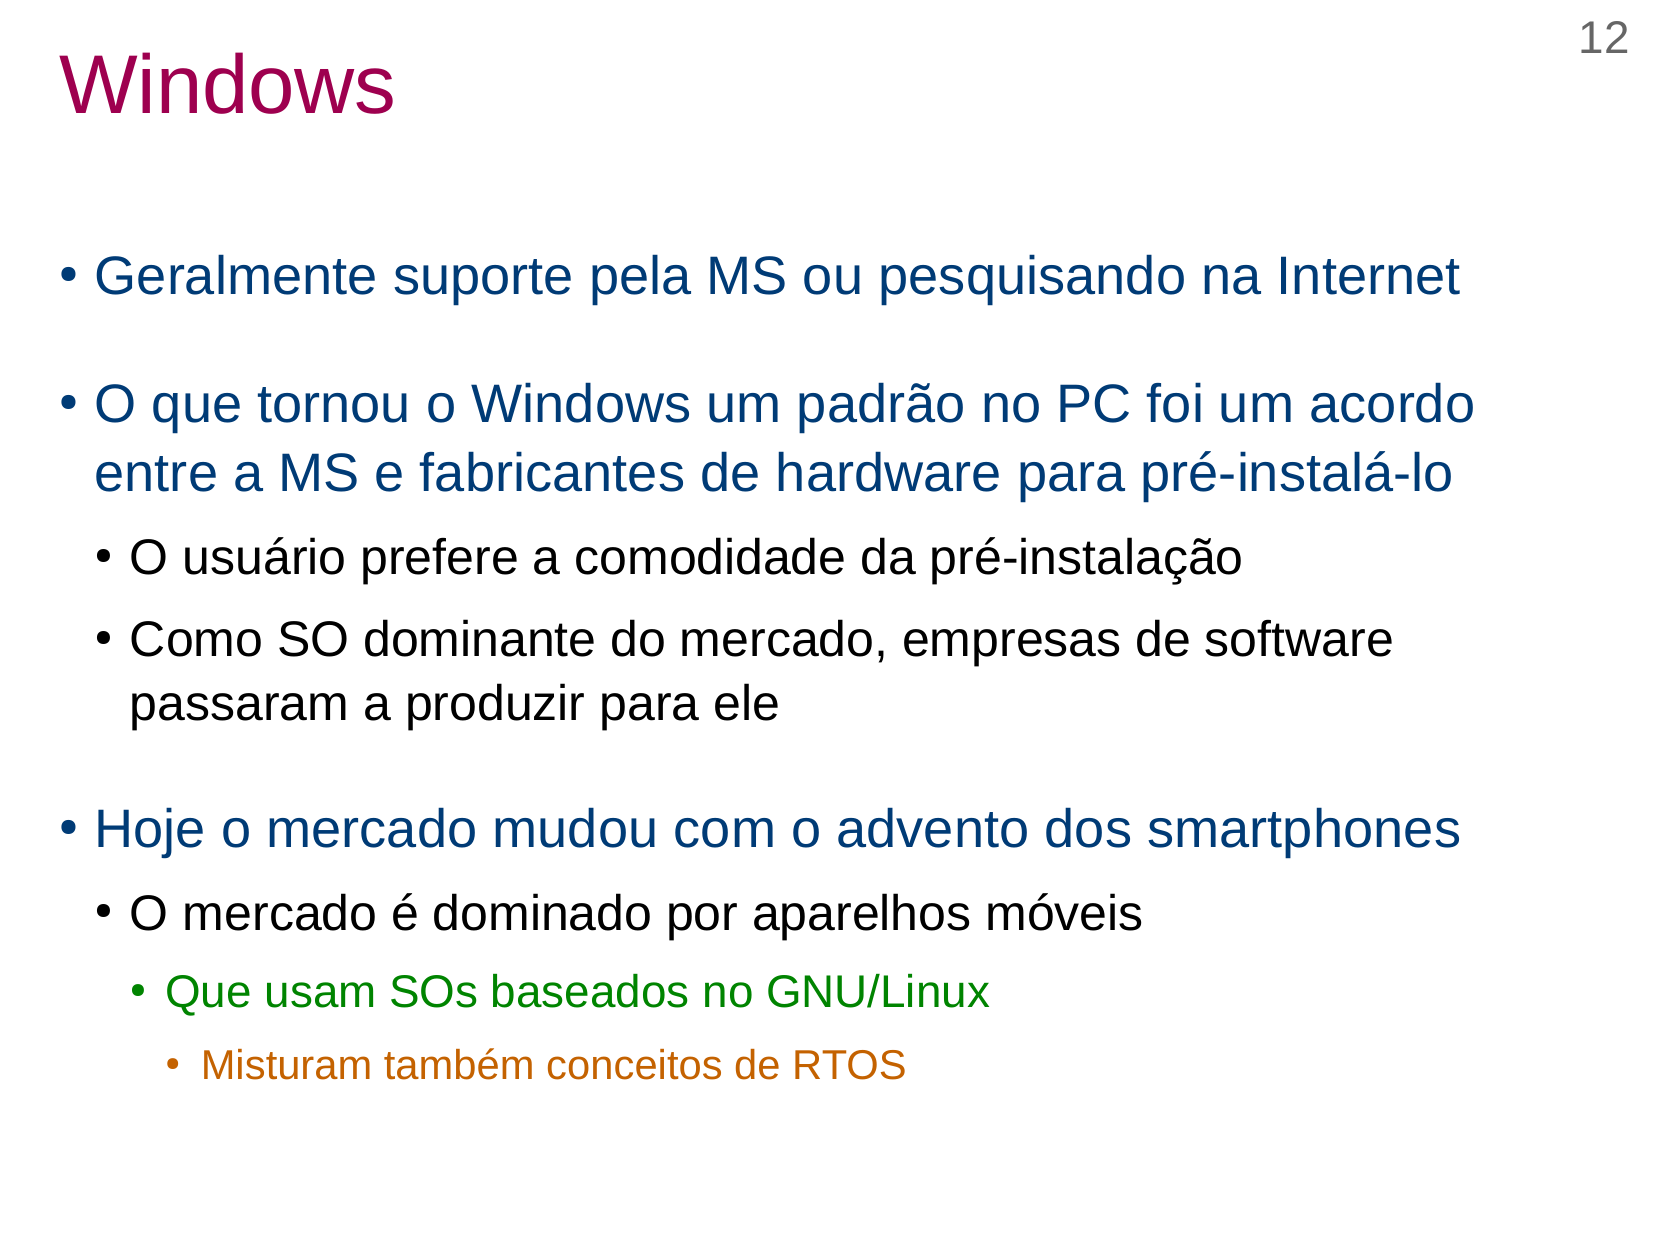

12
# Windows
Geralmente suporte pela MS ou pesquisando na Internet
O que tornou o Windows um padrão no PC foi um acordo entre a MS e fabricantes de hardware para pré-instalá-lo
O usuário prefere a comodidade da pré-instalação
Como SO dominante do mercado, empresas de software passaram a produzir para ele
Hoje o mercado mudou com o advento dos smartphones
O mercado é dominado por aparelhos móveis
Que usam SOs baseados no GNU/Linux
Misturam também conceitos de RTOS